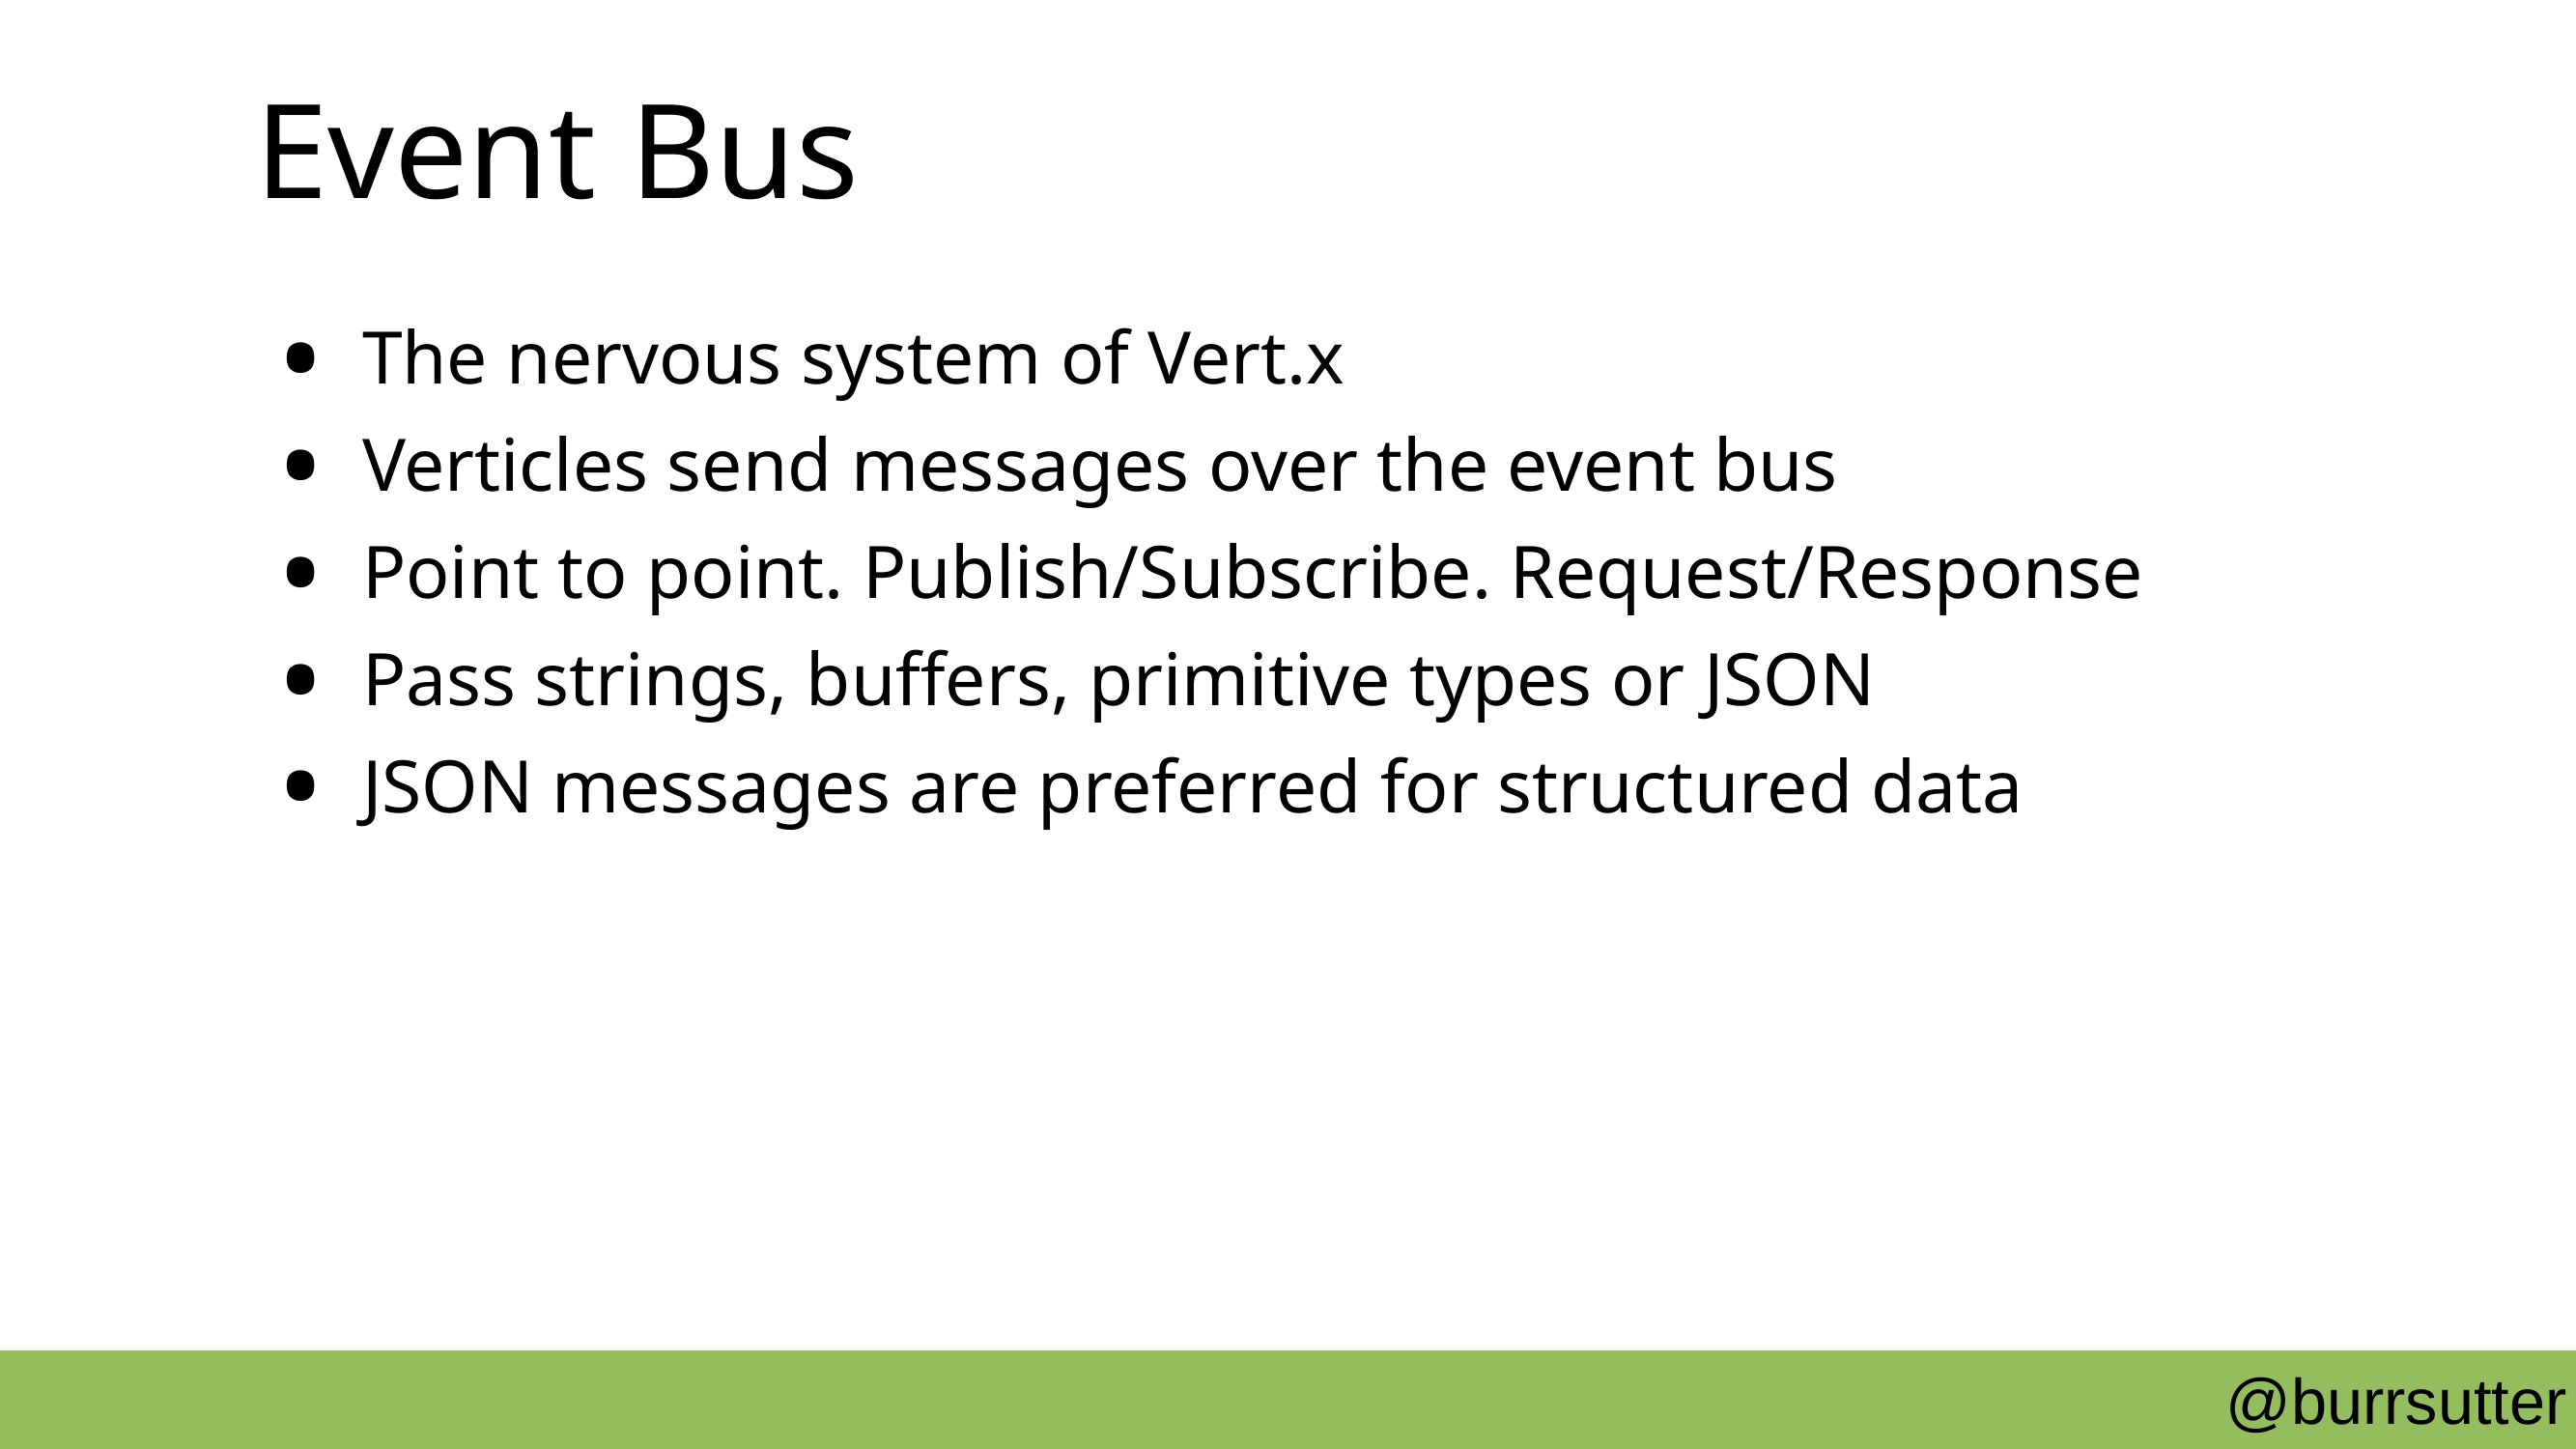

# Event Bus
The nervous system of Vert.x
Verticles send messages over the event bus
Point to point. Publish/Subscribe. Request/Response
Pass strings, buffers, primitive types or JSON
JSON messages are preferred for structured data